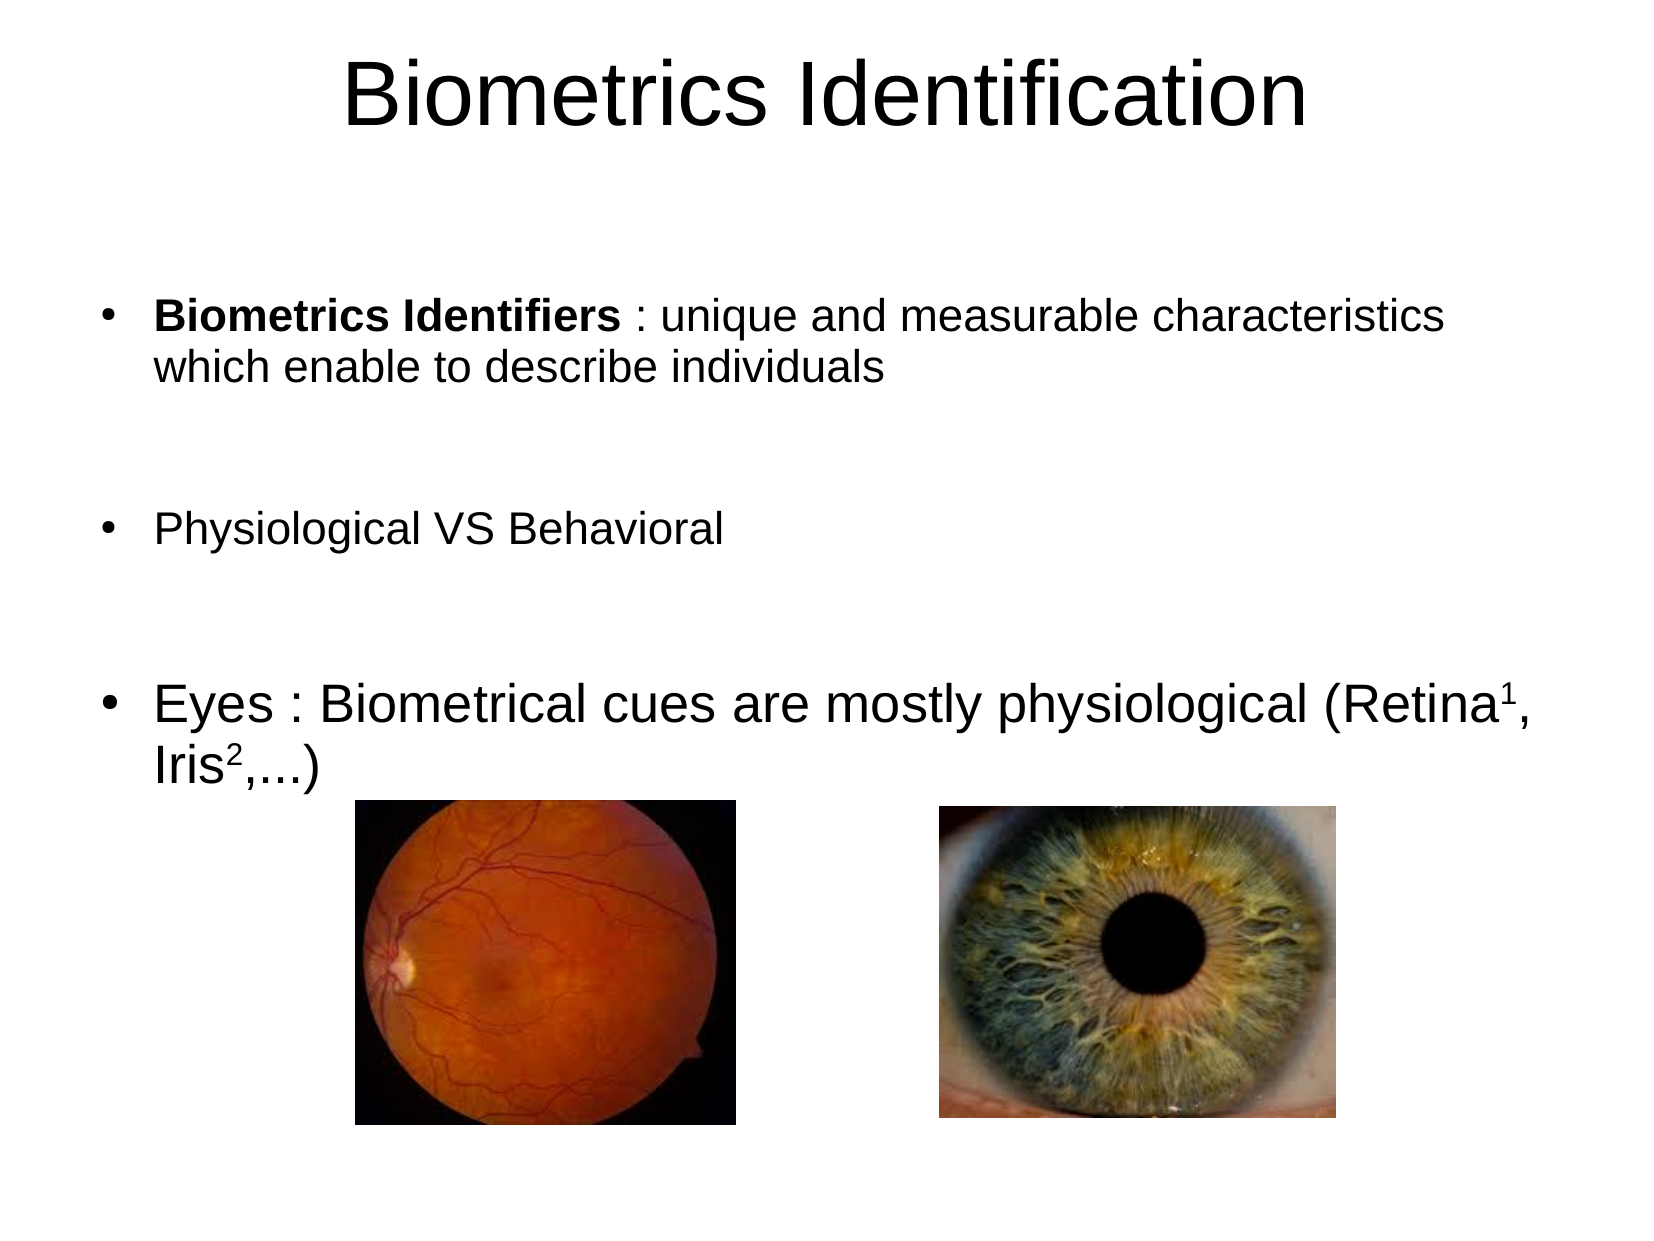

# Biometrics Identification
Biometrics Identifiers : unique and measurable characteristics which enable to describe individuals
Physiological VS Behavioral
Eyes : Biometrical cues are mostly physiological (Retina1, Iris2,...)